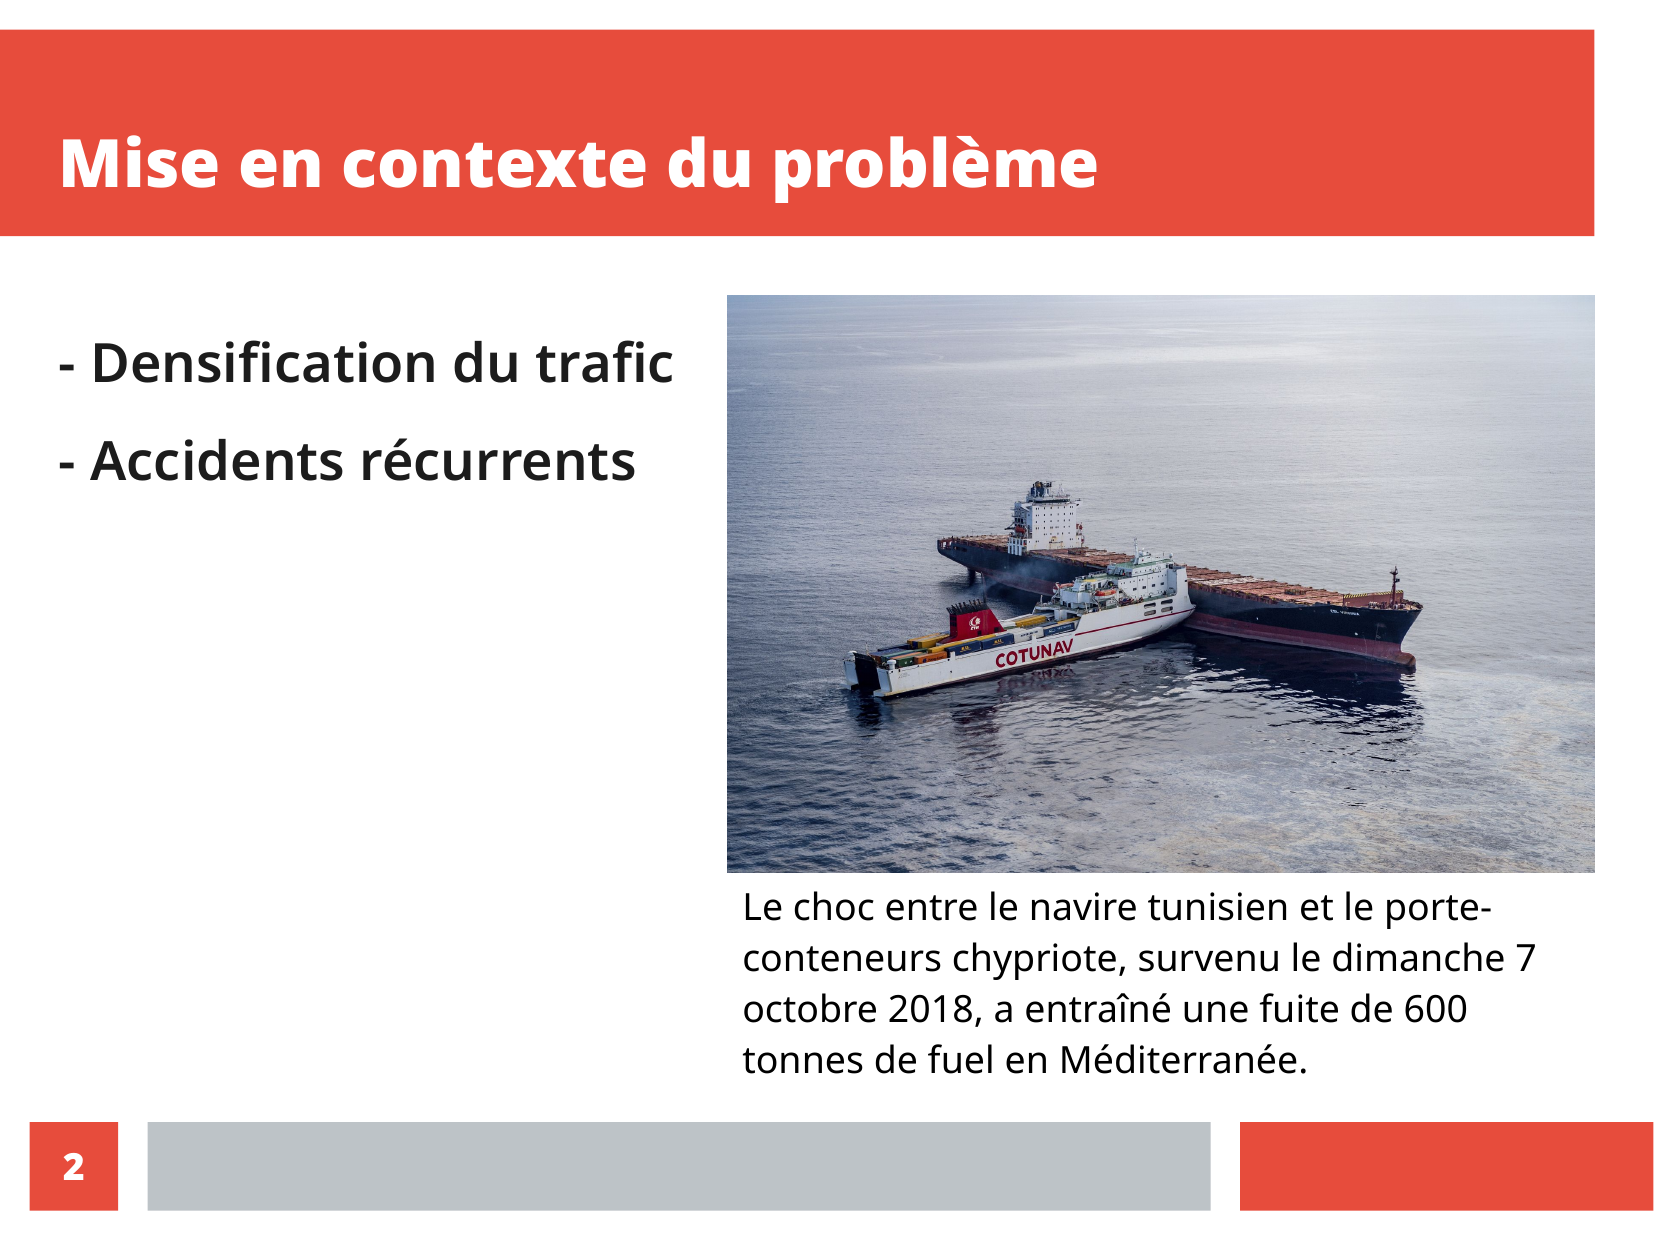

# Mise en contexte du problème
- Densification du trafic
- Accidents récurrents
Le choc entre le navire tunisien et le porte-conteneurs chypriote, survenu le dimanche 7 octobre 2018, a entraîné une fuite de 600 tonnes de fuel en Méditerranée.
2